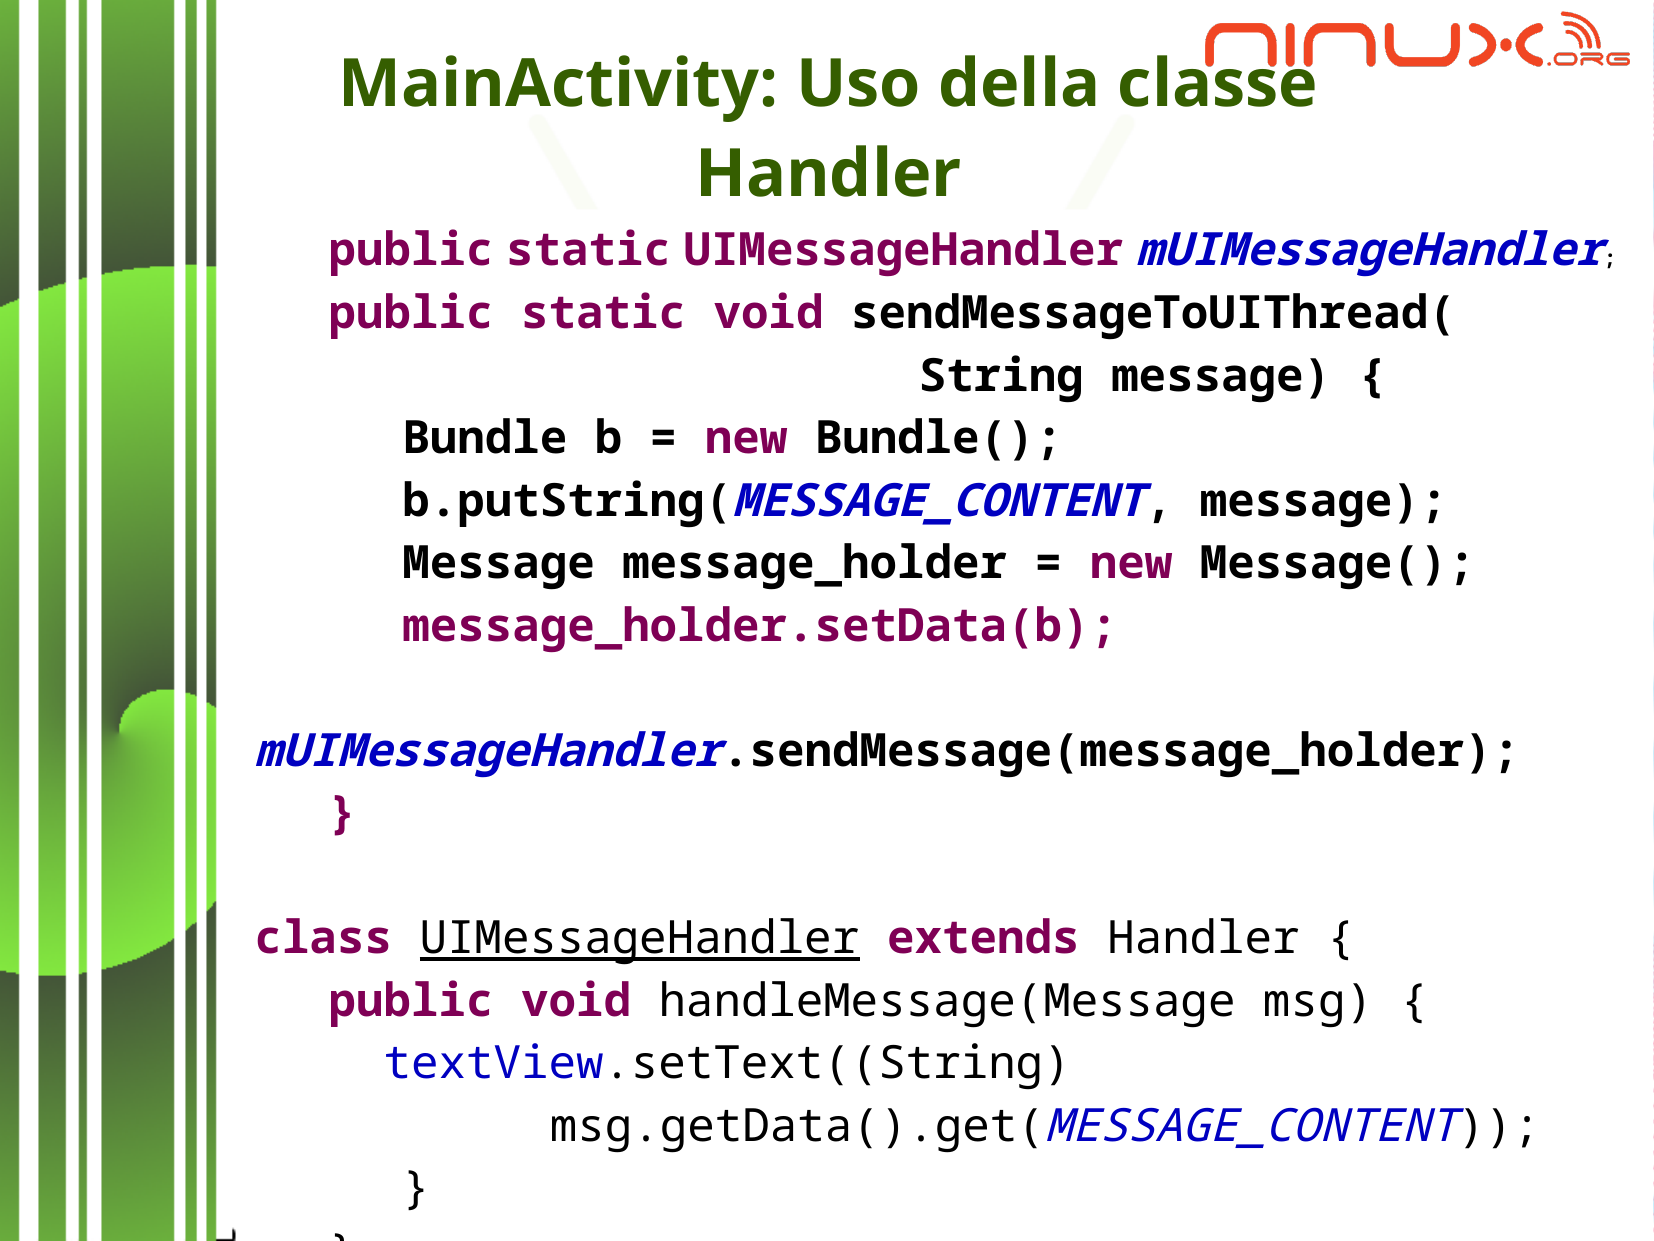

# MainActivity: Uso della classe Handler
	public static UIMessageHandler mUIMessageHandler;
	public static void sendMessageToUIThread(
									String message) {
		Bundle b = new Bundle();
		b.putString(MESSAGE_CONTENT, message);
		Message message_holder = new Message();
		message_holder.setData(b);
		mUIMessageHandler.sendMessage(message_holder);
	}
class UIMessageHandler extends Handler {
	public void handleMessage(Message msg) {
	 textView.setText((String)
				msg.getData().get(MESSAGE_CONTENT));
		}
	}